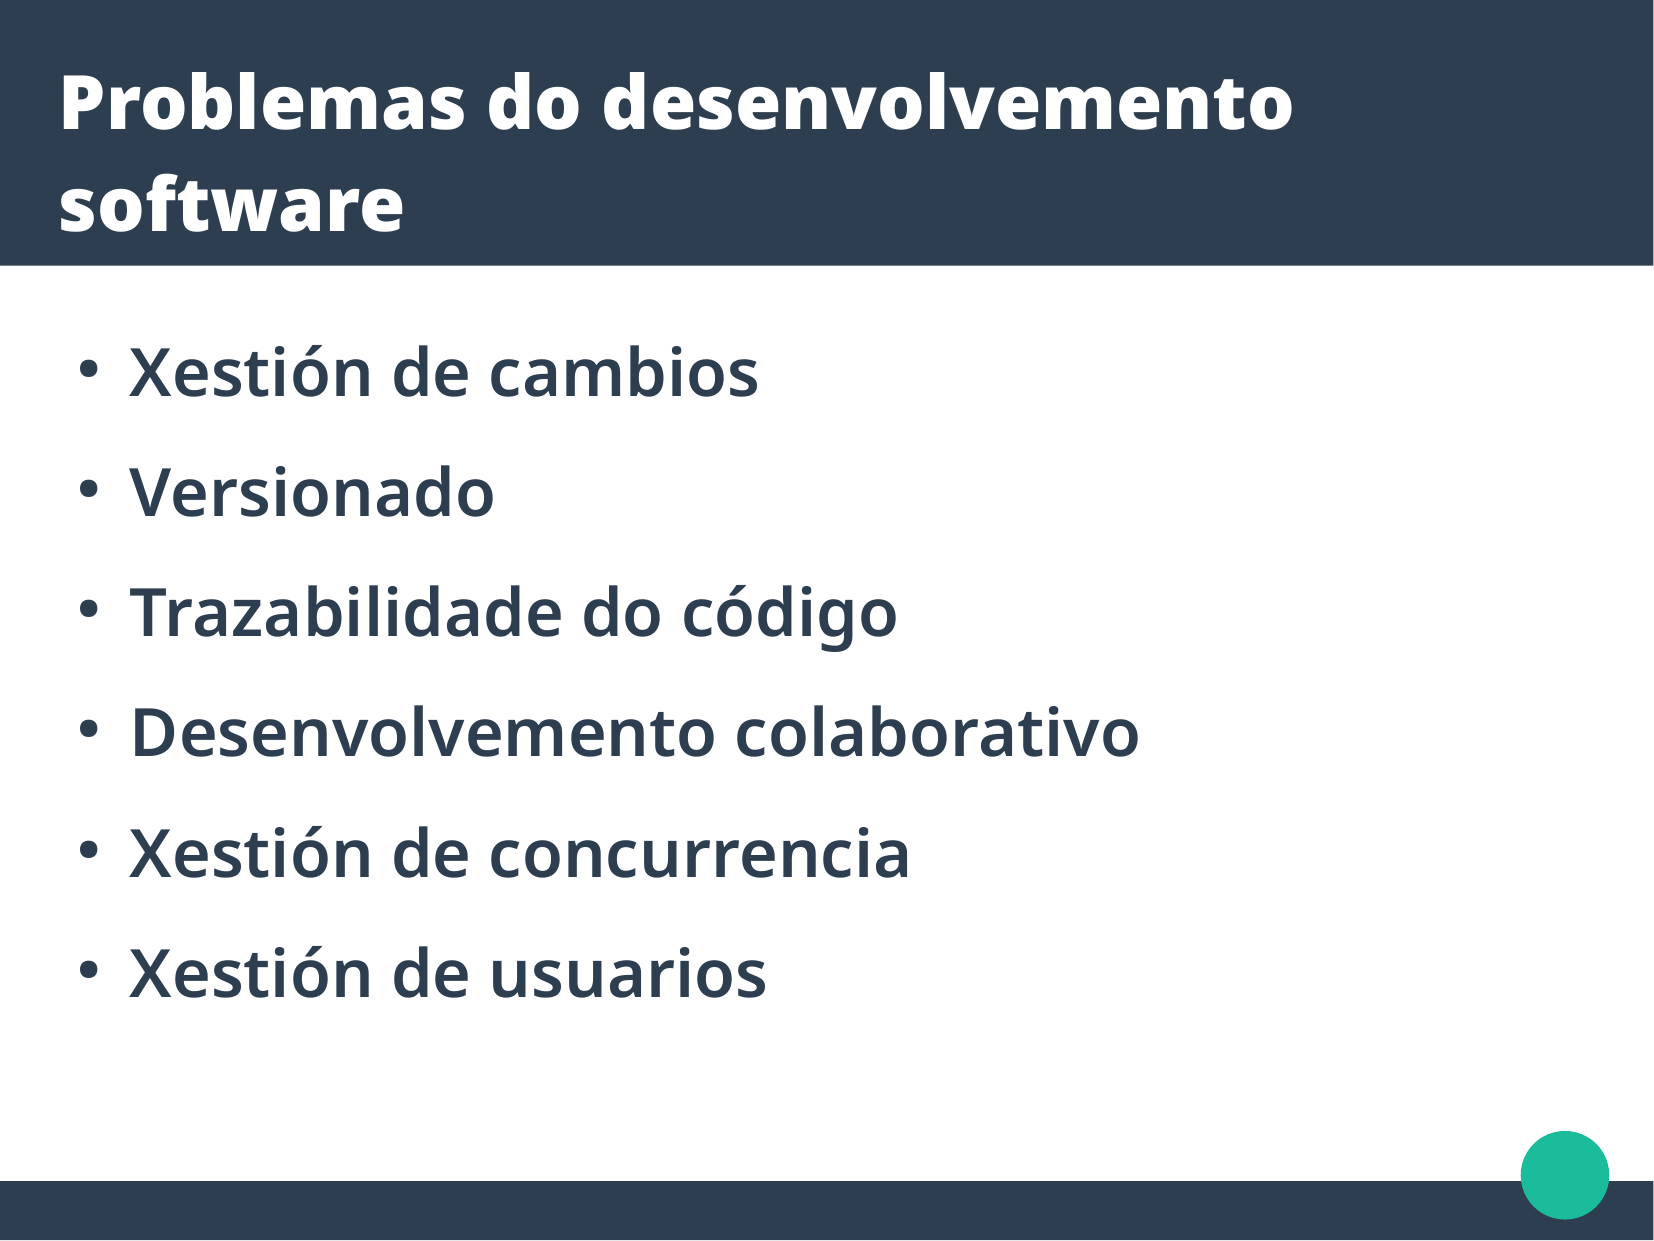

# Problemas do desenvolvemento software
Xestión de cambios
Versionado
Trazabilidade do código
Desenvolvemento colaborativo
Xestión de concurrencia
Xestión de usuarios